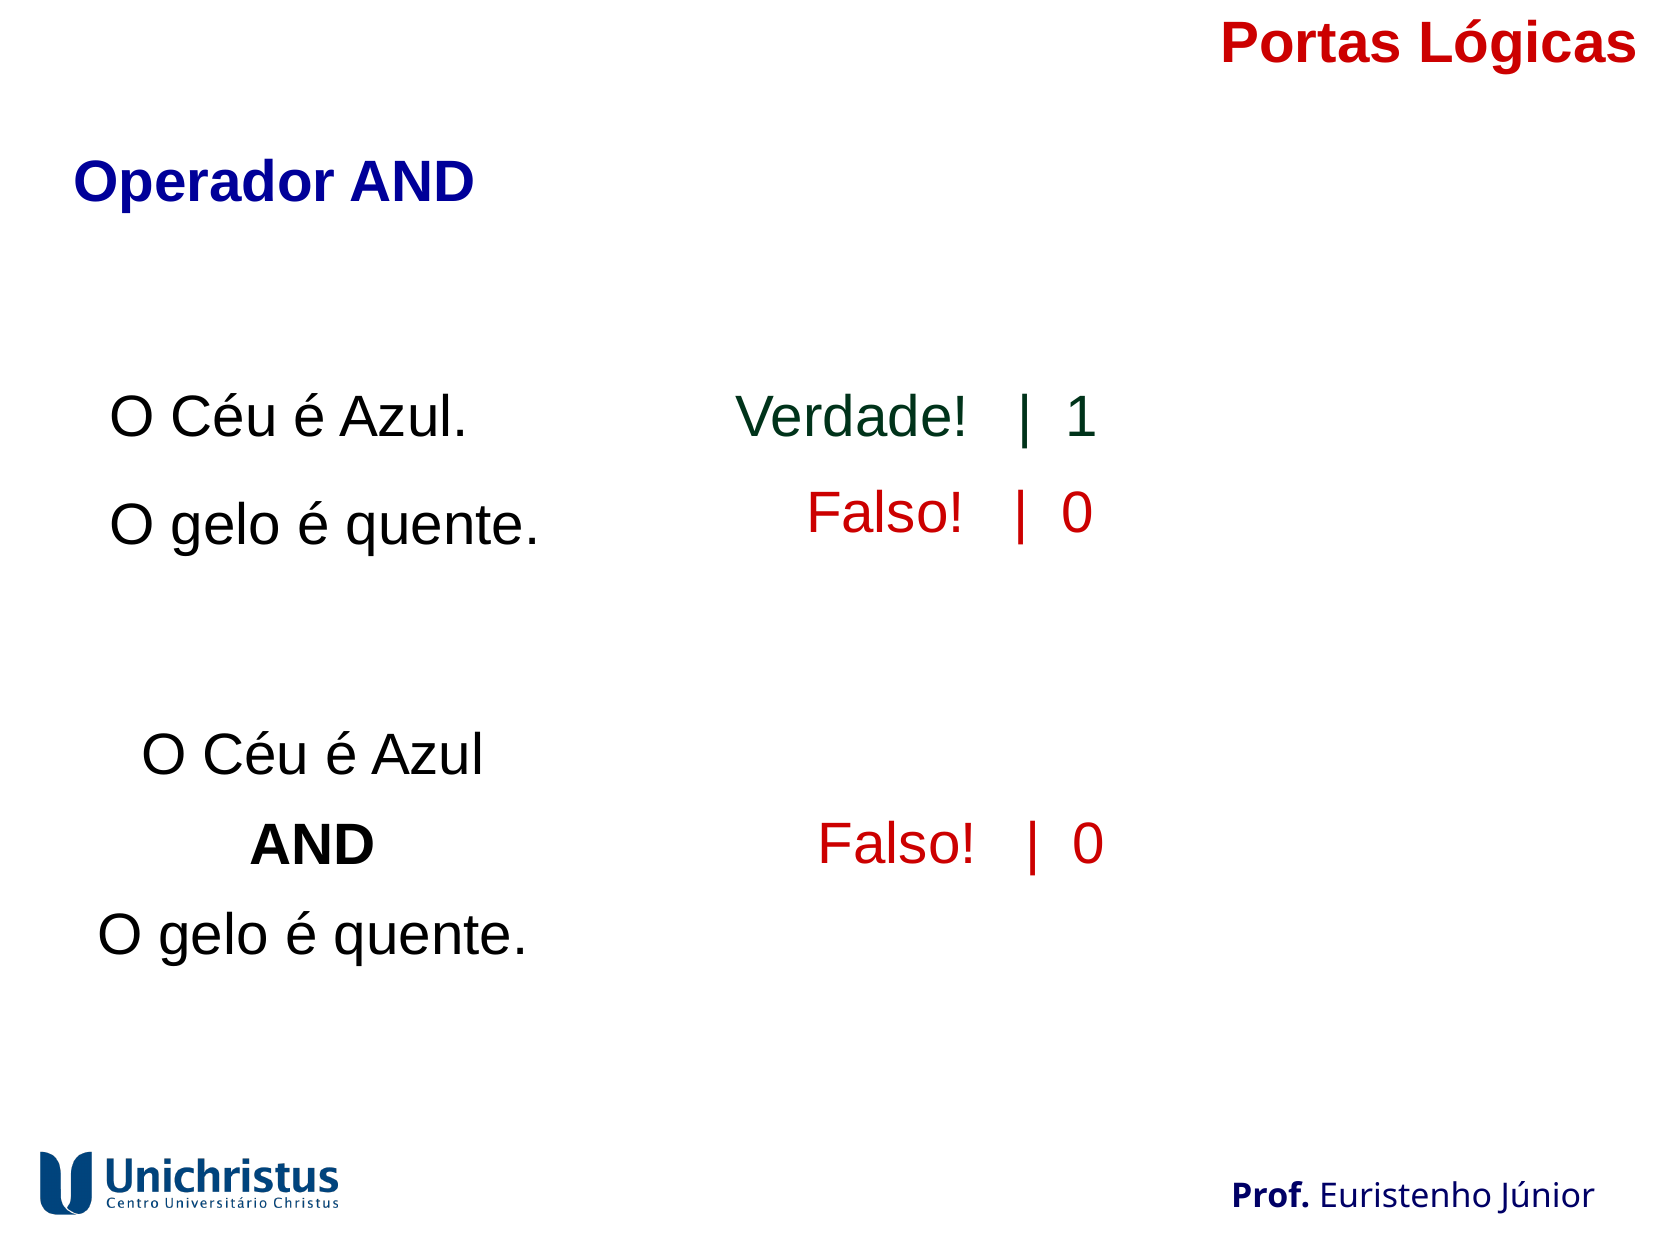

Portas Lógicas
Operador AND
O Céu é Azul.
Verdade! | 1
Falso! | 0
O gelo é quente.
O Céu é Azul
AND
O gelo é quente.
Falso! | 0
Prof. Euristenho Júnior